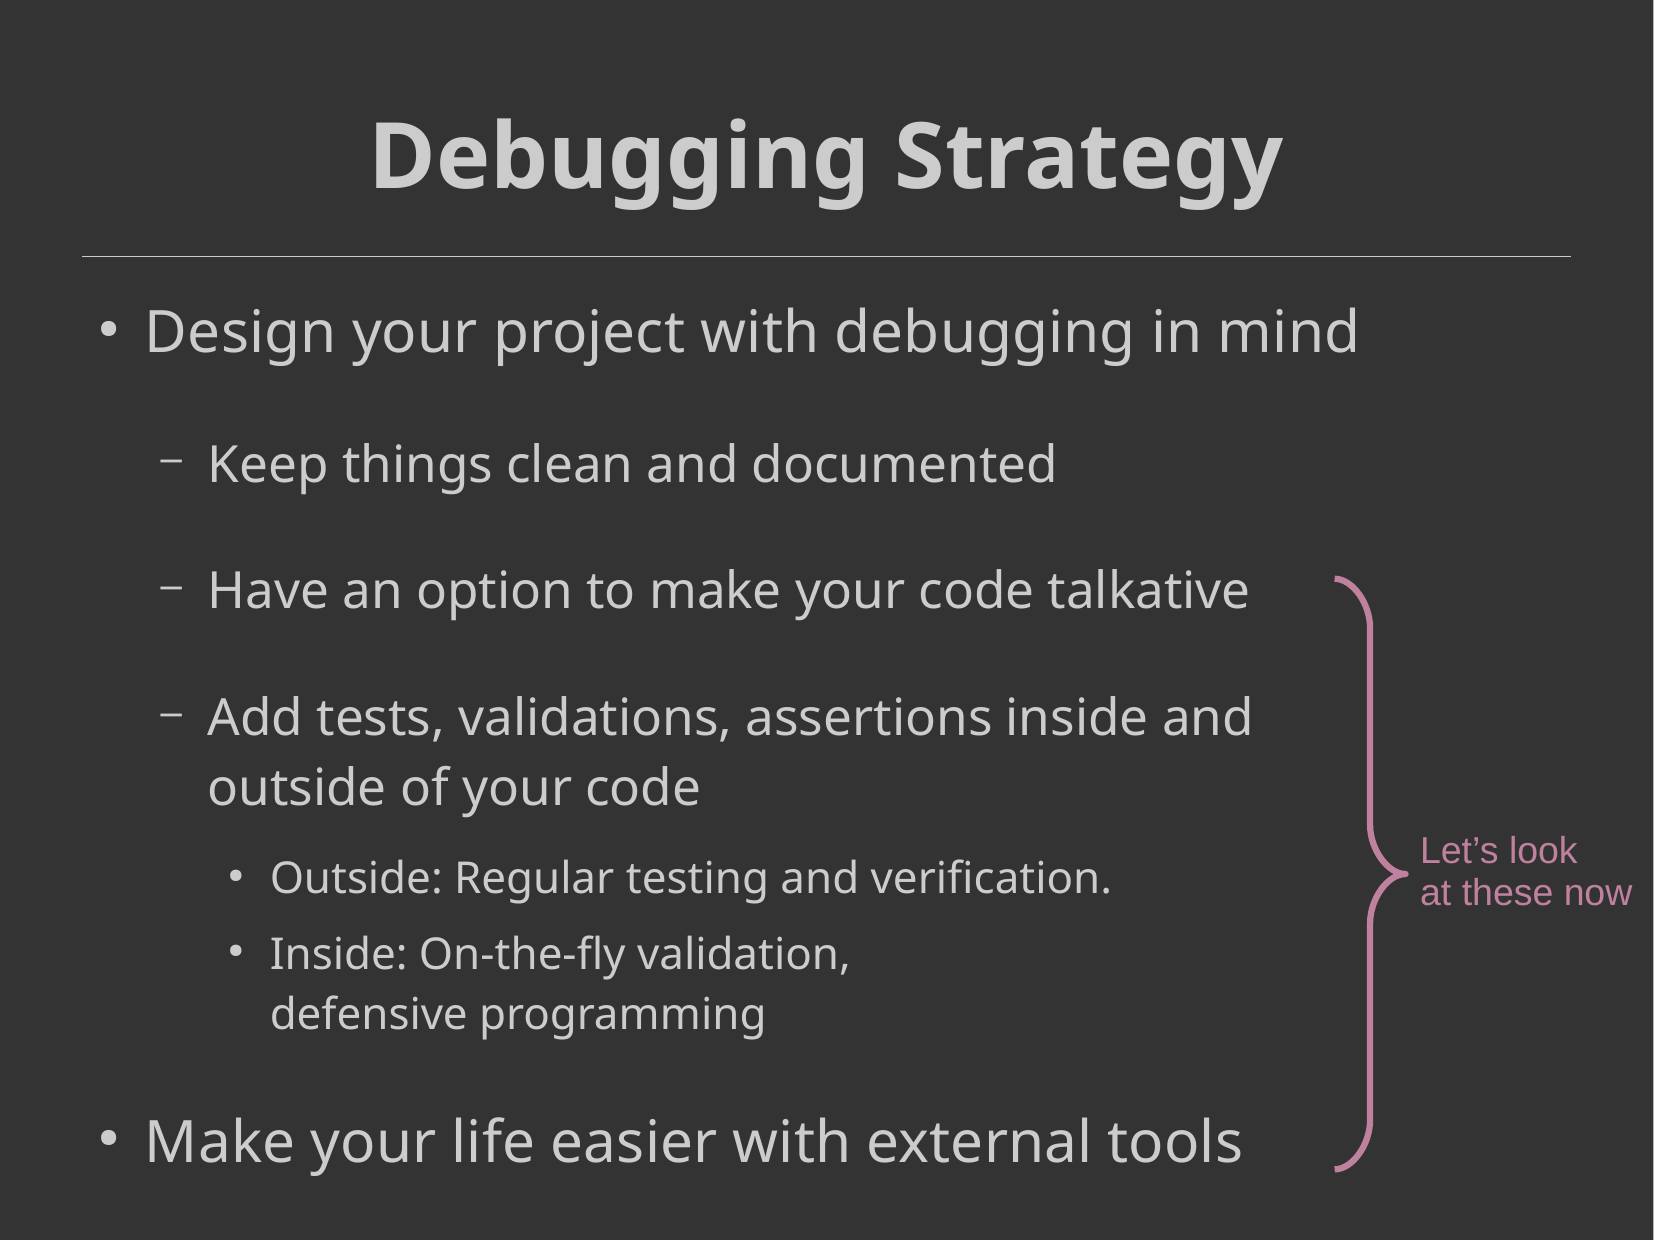

# Debugging Strategy
Design your project with debugging in mind
Keep things clean and documented
Have an option to make your code talkative
Add tests, validations, assertions inside and
outside of your code
Outside: Regular testing and verification.
Inside: On-the-fly validation,
defensive programming
Make your life easier with external tools
Let’s look
at these now